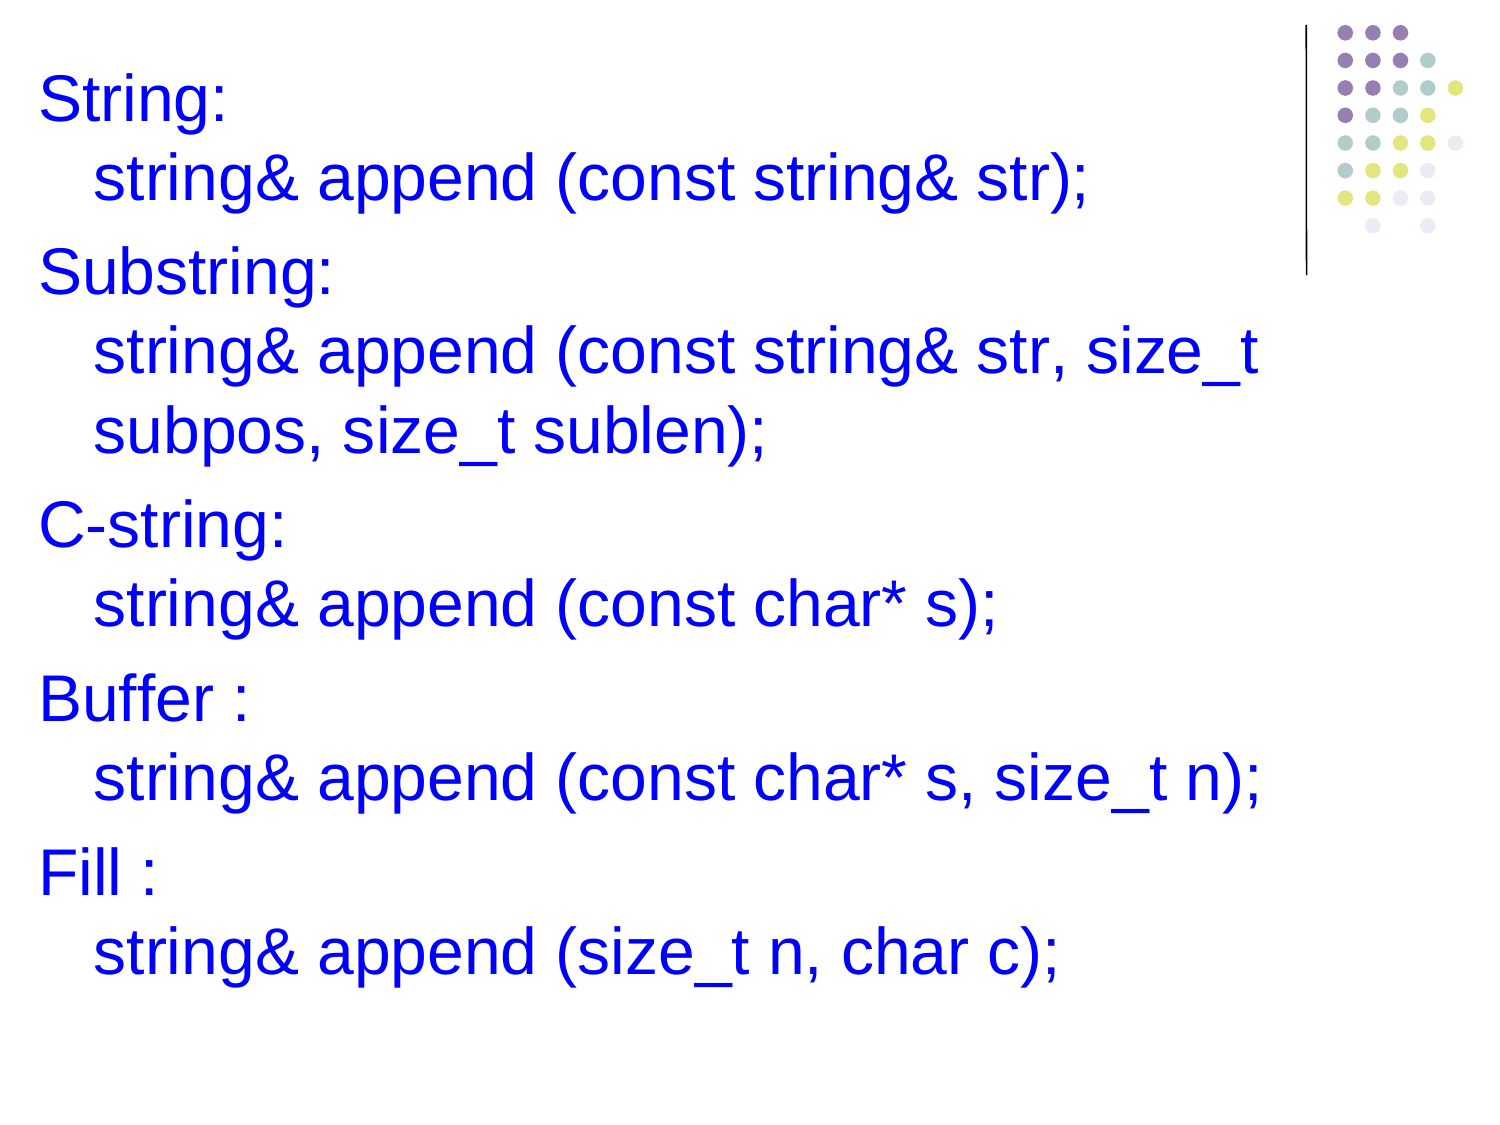

# String: string& append (const string& str);
Substring:
string& append (const string& str, size_t subpos, size_t sublen);
C-string:
string& append (const char* s);
Buffer :
	string& append (const char* s, size_t n);
Fill :
string& append (size_t n, char c);